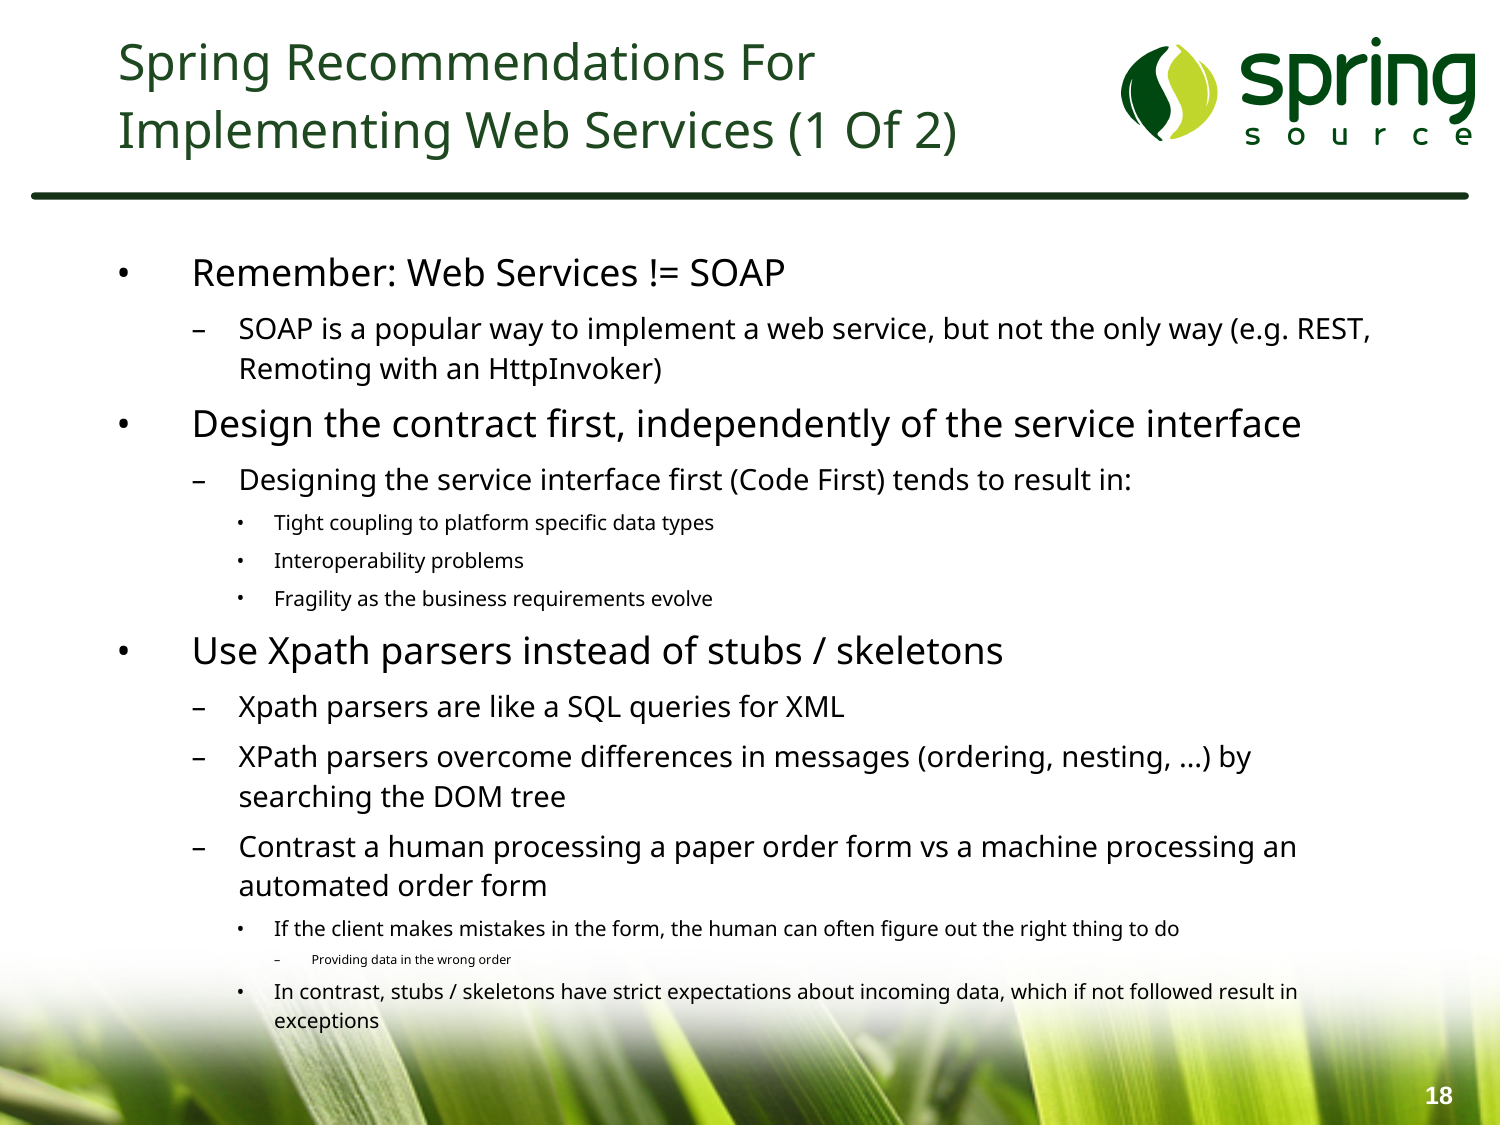

# Spring Recommendations For Implementing Web Services (1 Of 2)
Remember: Web Services != SOAP
SOAP is a popular way to implement a web service, but not the only way (e.g. REST, Remoting with an HttpInvoker)
Design the contract first, independently of the service interface
Designing the service interface first (Code First) tends to result in:
Tight coupling to platform specific data types
Interoperability problems
Fragility as the business requirements evolve
Use Xpath parsers instead of stubs / skeletons
Xpath parsers are like a SQL queries for XML
XPath parsers overcome differences in messages (ordering, nesting, …) by searching the DOM tree
Contrast a human processing a paper order form vs a machine processing an automated order form
If the client makes mistakes in the form, the human can often figure out the right thing to do
Providing data in the wrong order
In contrast, stubs / skeletons have strict expectations about incoming data, which if not followed result in exceptions